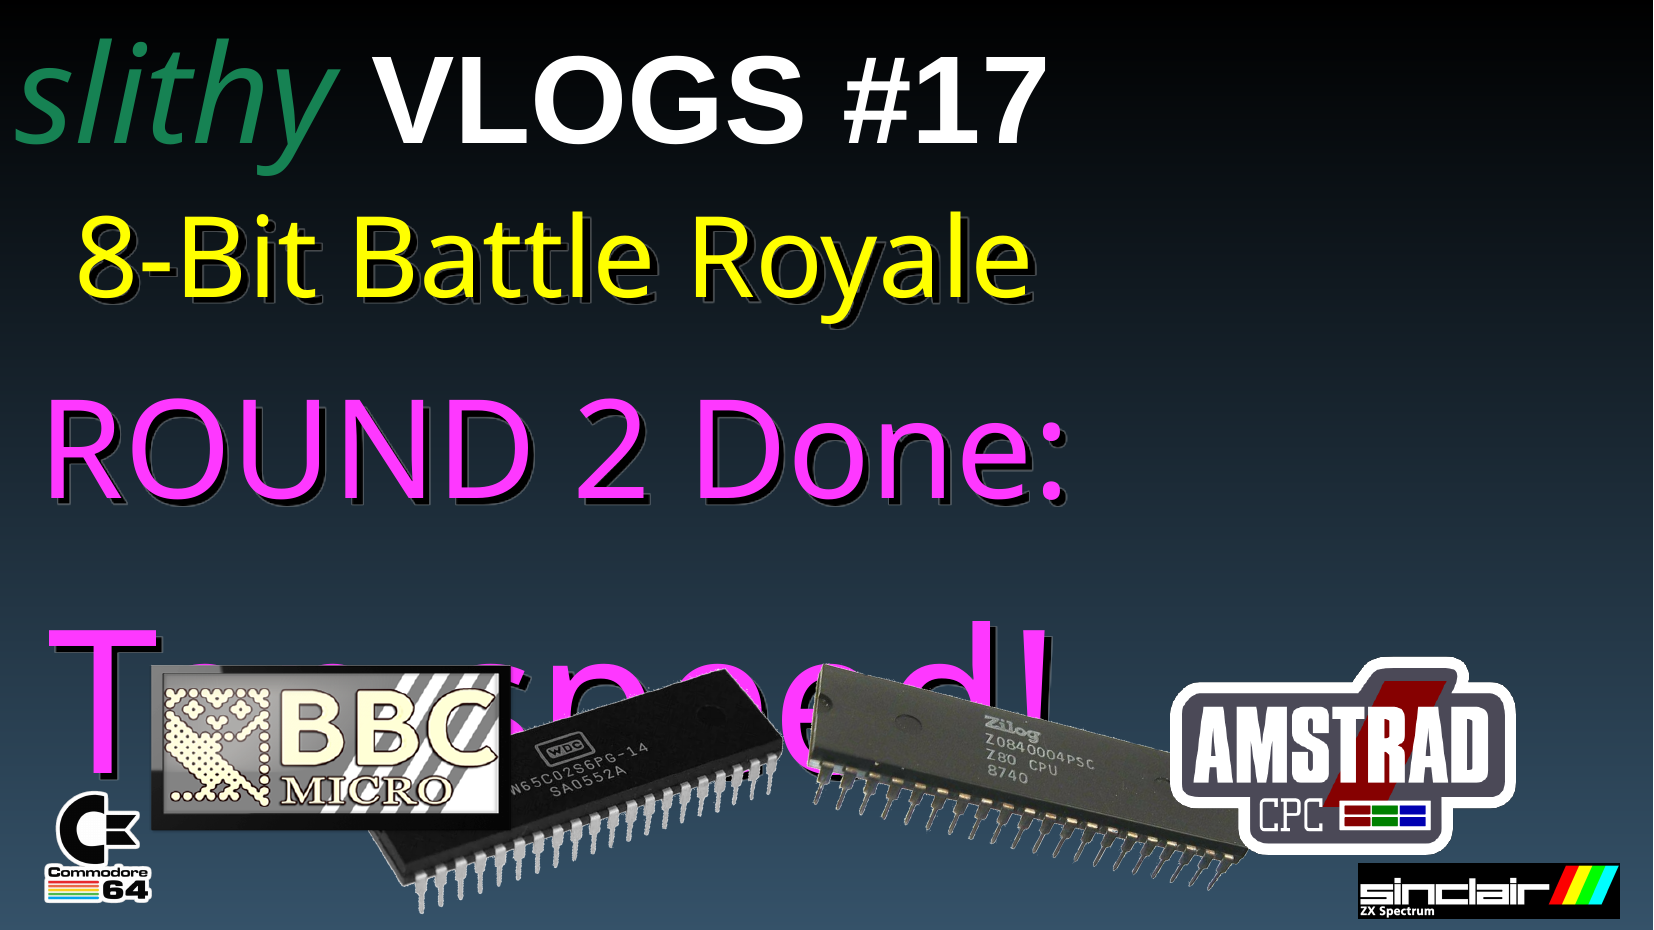

# slithy VLOGS #17
8-Bit Battle Royale
ROUND 2 Done:
Top speed!